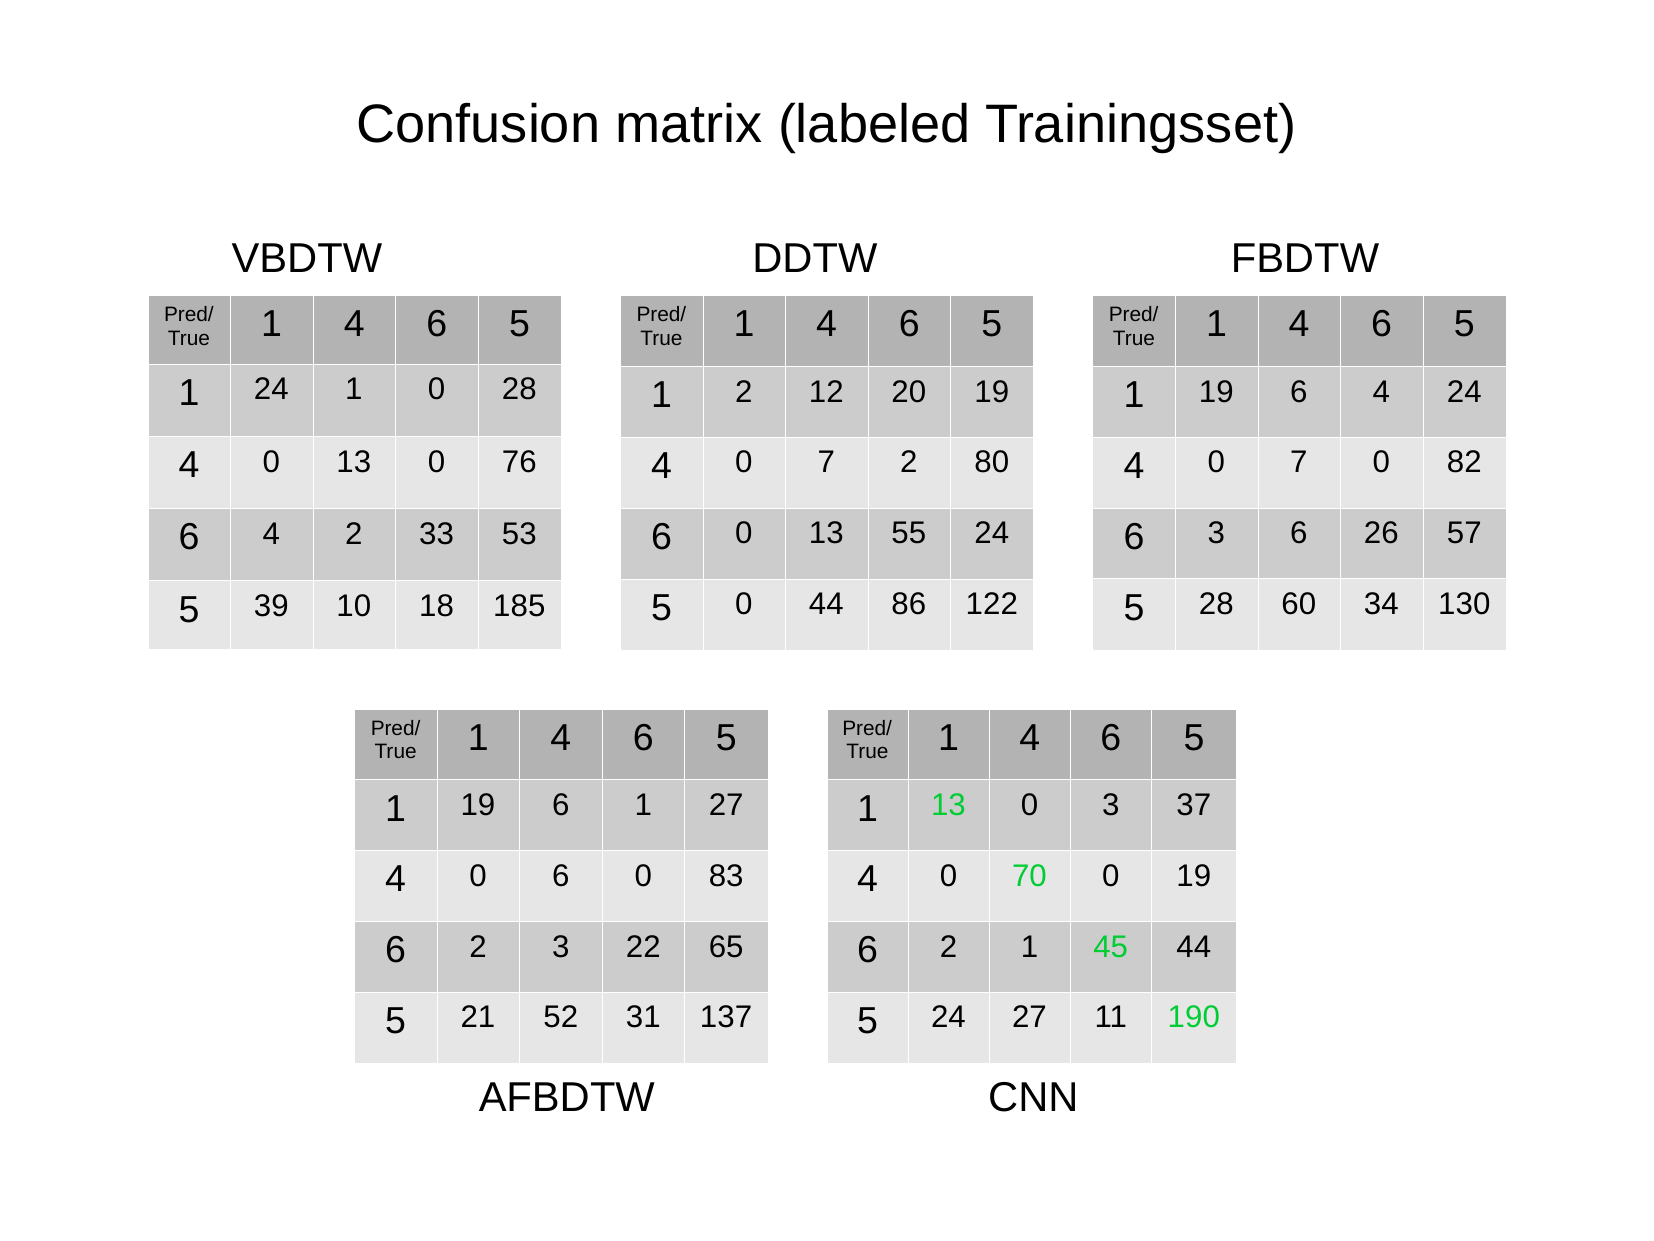

# Confusion matrix (labeled Trainingsset)
VBDTW
DDTW
FBDTW
| Pred/True | 1 | 4 | 6 | 5 |
| --- | --- | --- | --- | --- |
| 1 | 24 | 1 | 0 | 28 |
| 4 | 0 | 13 | 0 | 76 |
| 6 | 4 | 2 | 33 | 53 |
| 5 | 39 | 10 | 18 | 185 |
| Pred/True | 1 | 4 | 6 | 5 |
| --- | --- | --- | --- | --- |
| 1 | 2 | 12 | 20 | 19 |
| 4 | 0 | 7 | 2 | 80 |
| 6 | 0 | 13 | 55 | 24 |
| 5 | 0 | 44 | 86 | 122 |
| Pred/True | 1 | 4 | 6 | 5 |
| --- | --- | --- | --- | --- |
| 1 | 19 | 6 | 4 | 24 |
| 4 | 0 | 7 | 0 | 82 |
| 6 | 3 | 6 | 26 | 57 |
| 5 | 28 | 60 | 34 | 130 |
| Pred/True | 1 | 4 | 6 | 5 |
| --- | --- | --- | --- | --- |
| 1 | 19 | 6 | 1 | 27 |
| 4 | 0 | 6 | 0 | 83 |
| 6 | 2 | 3 | 22 | 65 |
| 5 | 21 | 52 | 31 | 137 |
| Pred/True | 1 | 4 | 6 | 5 |
| --- | --- | --- | --- | --- |
| 1 | 13 | 0 | 3 | 37 |
| 4 | 0 | 70 | 0 | 19 |
| 6 | 2 | 1 | 45 | 44 |
| 5 | 24 | 27 | 11 | 190 |
AFBDTW
CNN